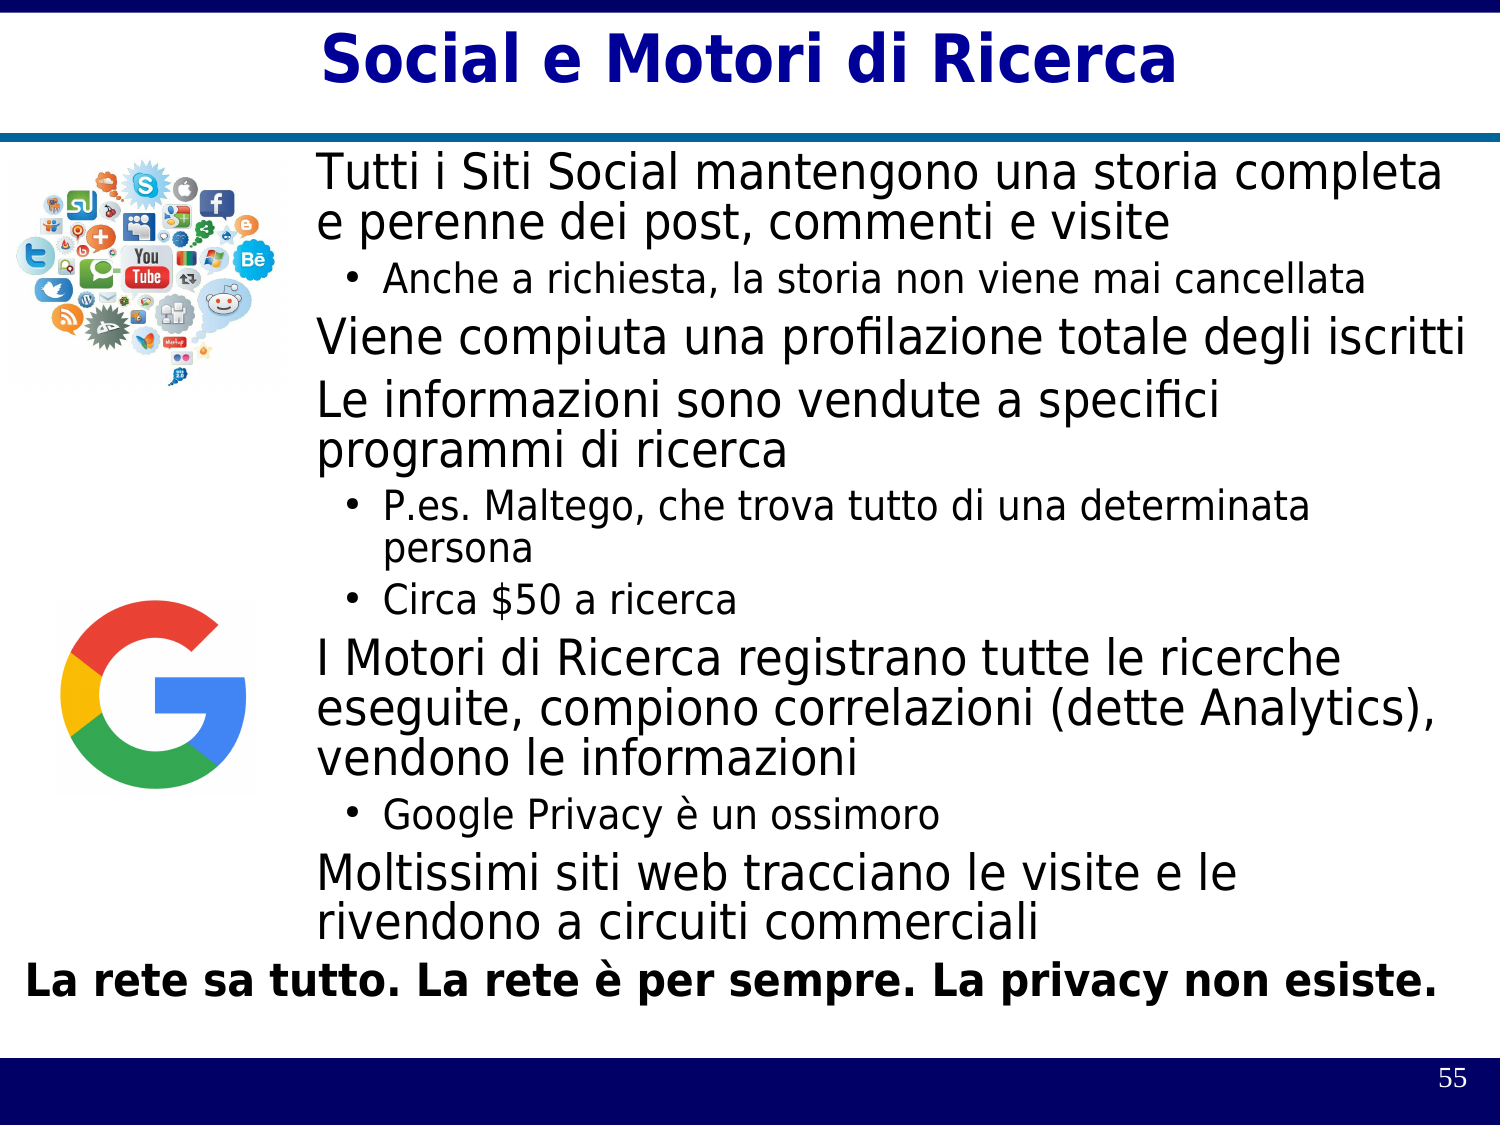

# Social e Motori di Ricerca
Tutti i Siti Social mantengono una storia completa e perenne dei post, commenti e visite
Anche a richiesta, la storia non viene mai cancellata
Viene compiuta una profilazione totale degli iscritti
Le informazioni sono vendute a specifici programmi di ricerca
P.es. Maltego, che trova tutto di una determinata persona
Circa $50 a ricerca
I Motori di Ricerca registrano tutte le ricerche eseguite, compiono correlazioni (dette Analytics), vendono le informazioni
Google Privacy è un ossimoro
Moltissimi siti web tracciano le visite e le rivendono a circuiti commerciali
La rete sa tutto. La rete è per sempre. La privacy non esiste.